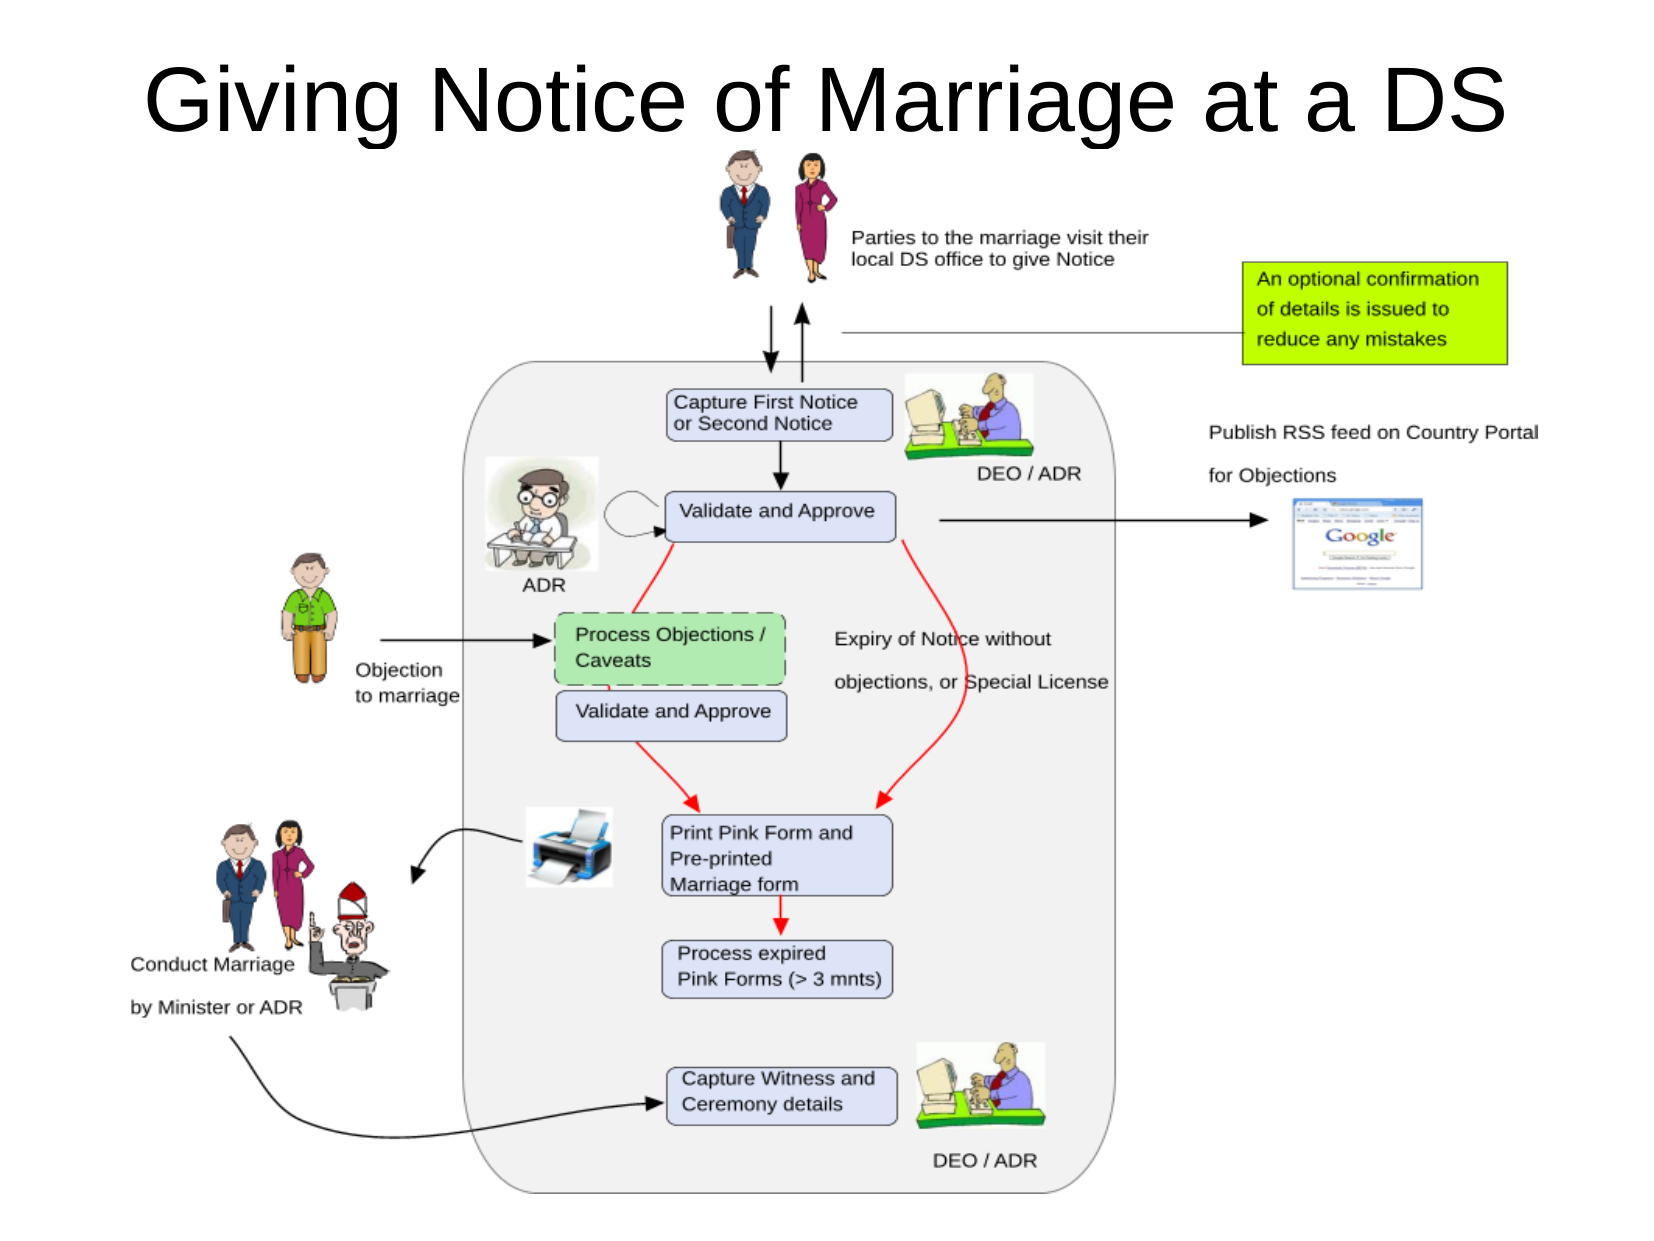

# Giving Notice of Marriage at a DS